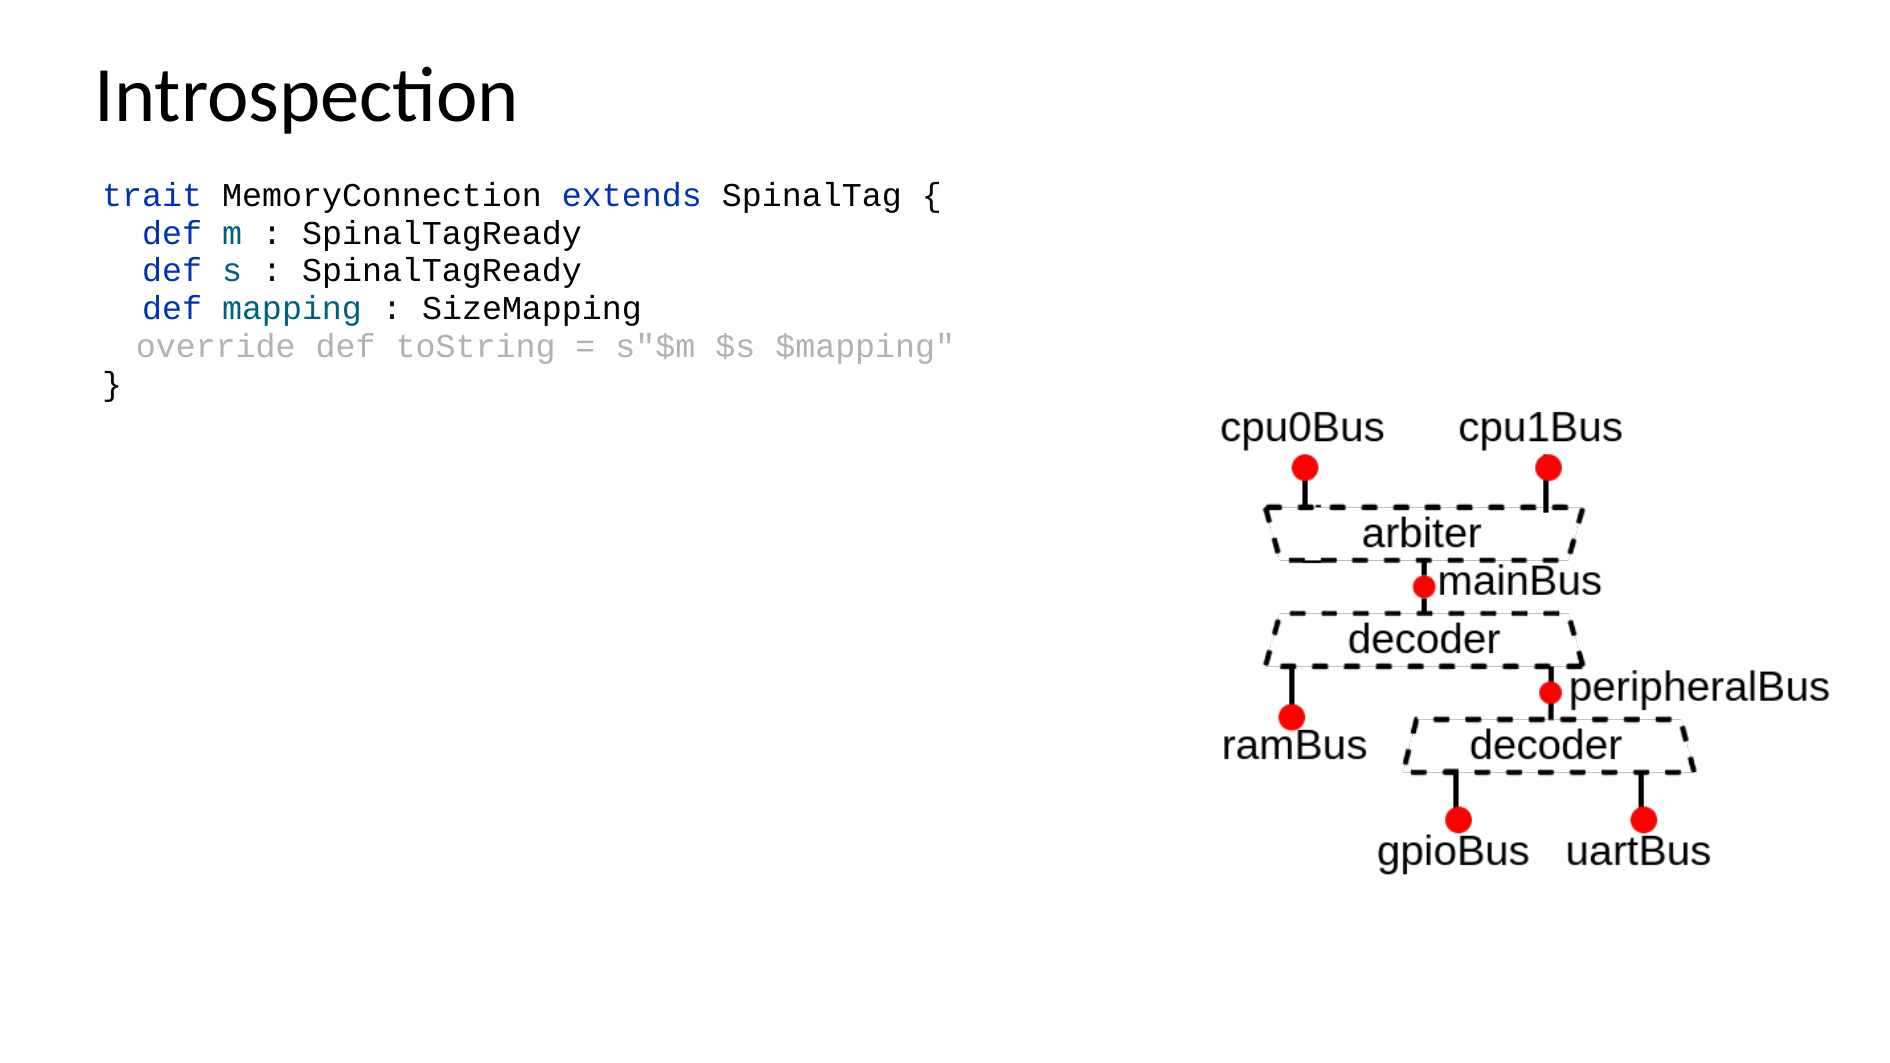

# Introspection
 trait MemoryConnection extends SpinalTag {
 def m : SpinalTagReady
 def s : SpinalTagReady
 def mapping : SizeMapping
	override def toString = s"$m $s $mapping"
 }